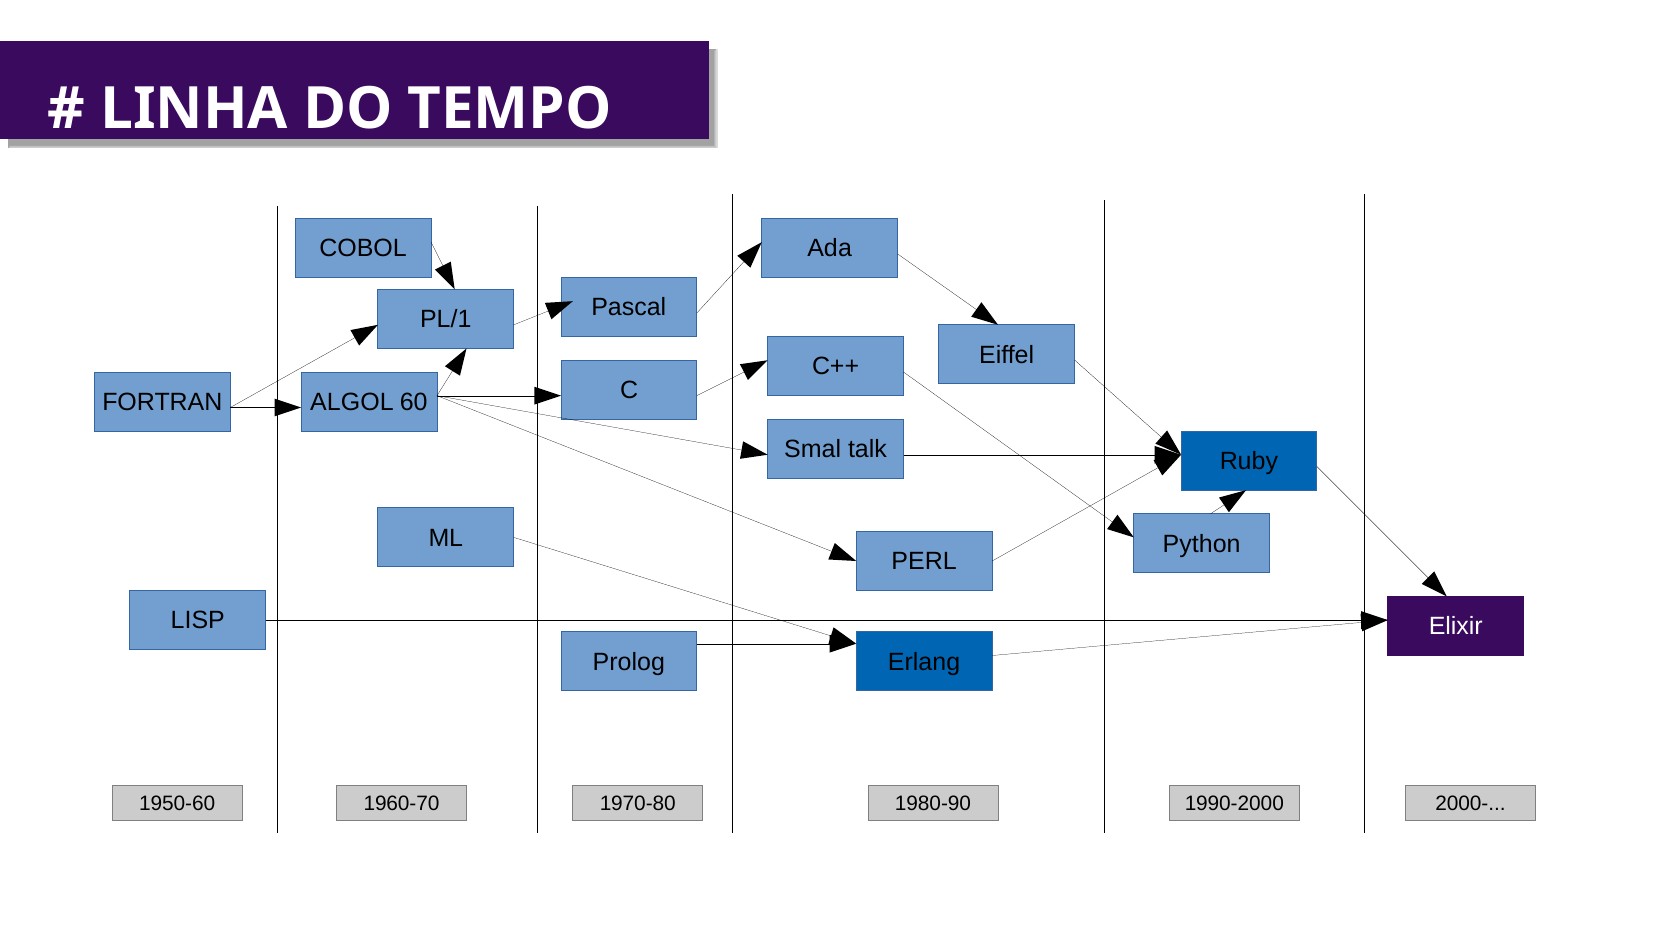

# LINHA DO TEMPO
COBOL
Ada
Pascal
PL/1
Eiffel
C++
C
FORTRAN
ALGOL 60
Smal talk
Ruby
Ruby
ML
Python
PERL
LISP
Elixir
Prolog
Erlang
1950-60
1960-70
1970-80
1980-90
1990-2000
2000-...